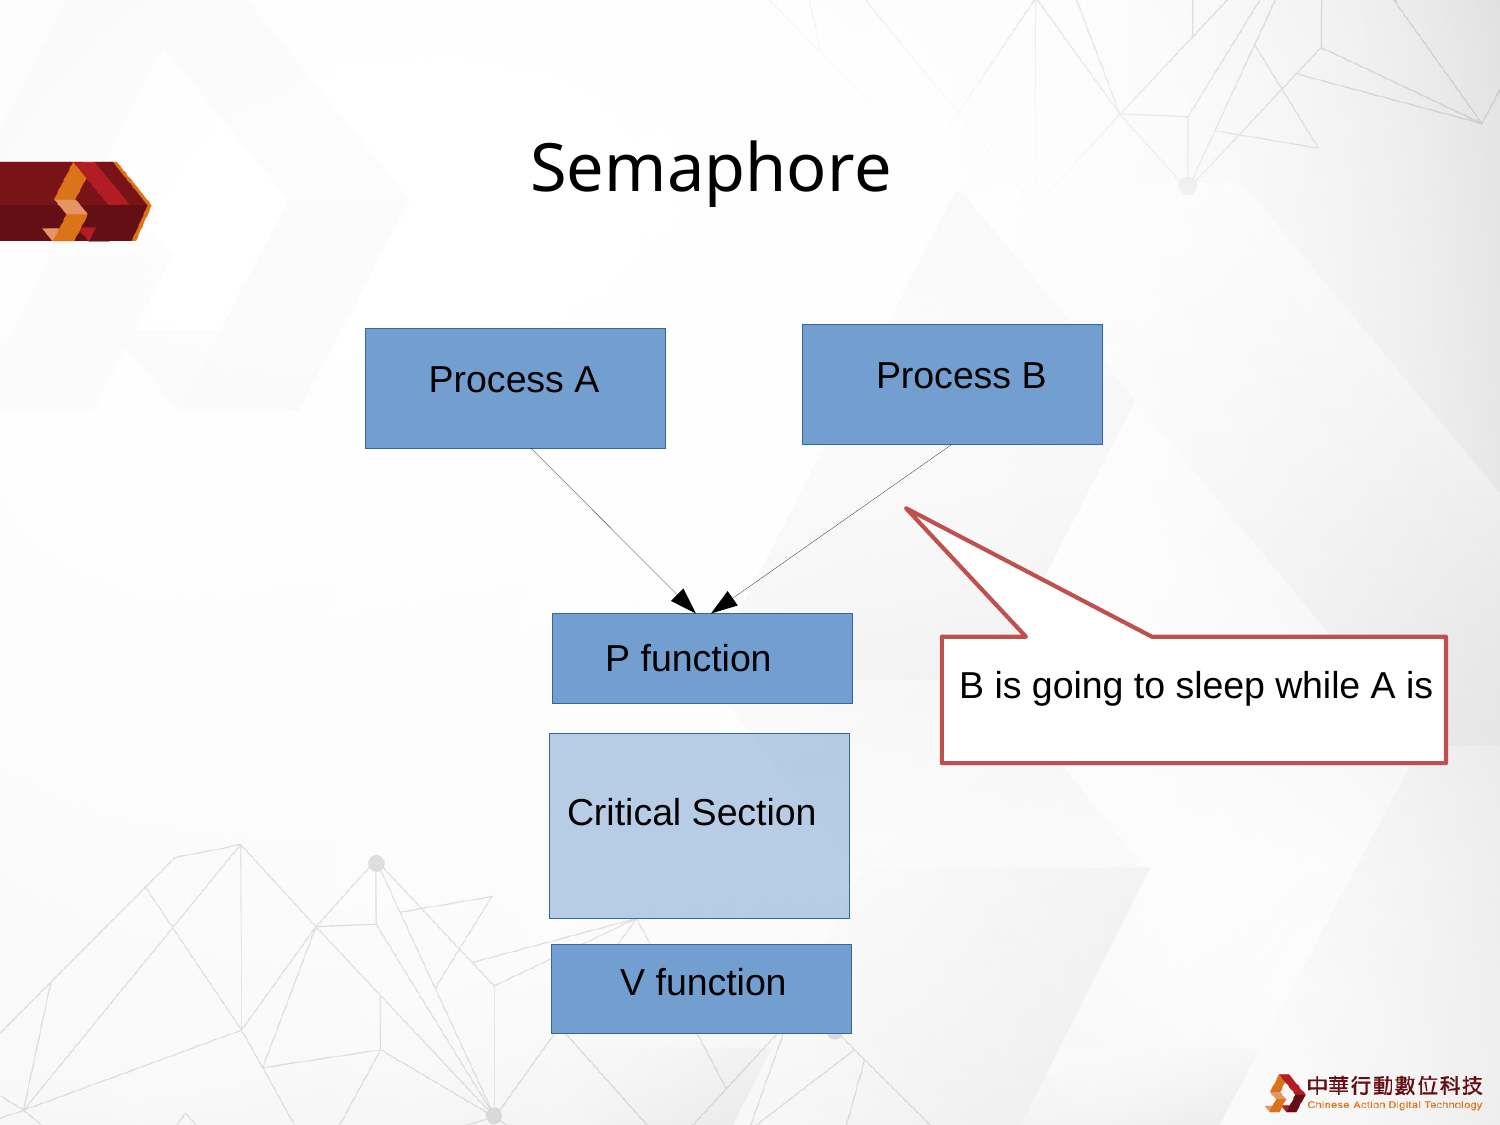

Semaphore
Process B
Process A
P function
B is going to sleep while A is
Critical Section
V function